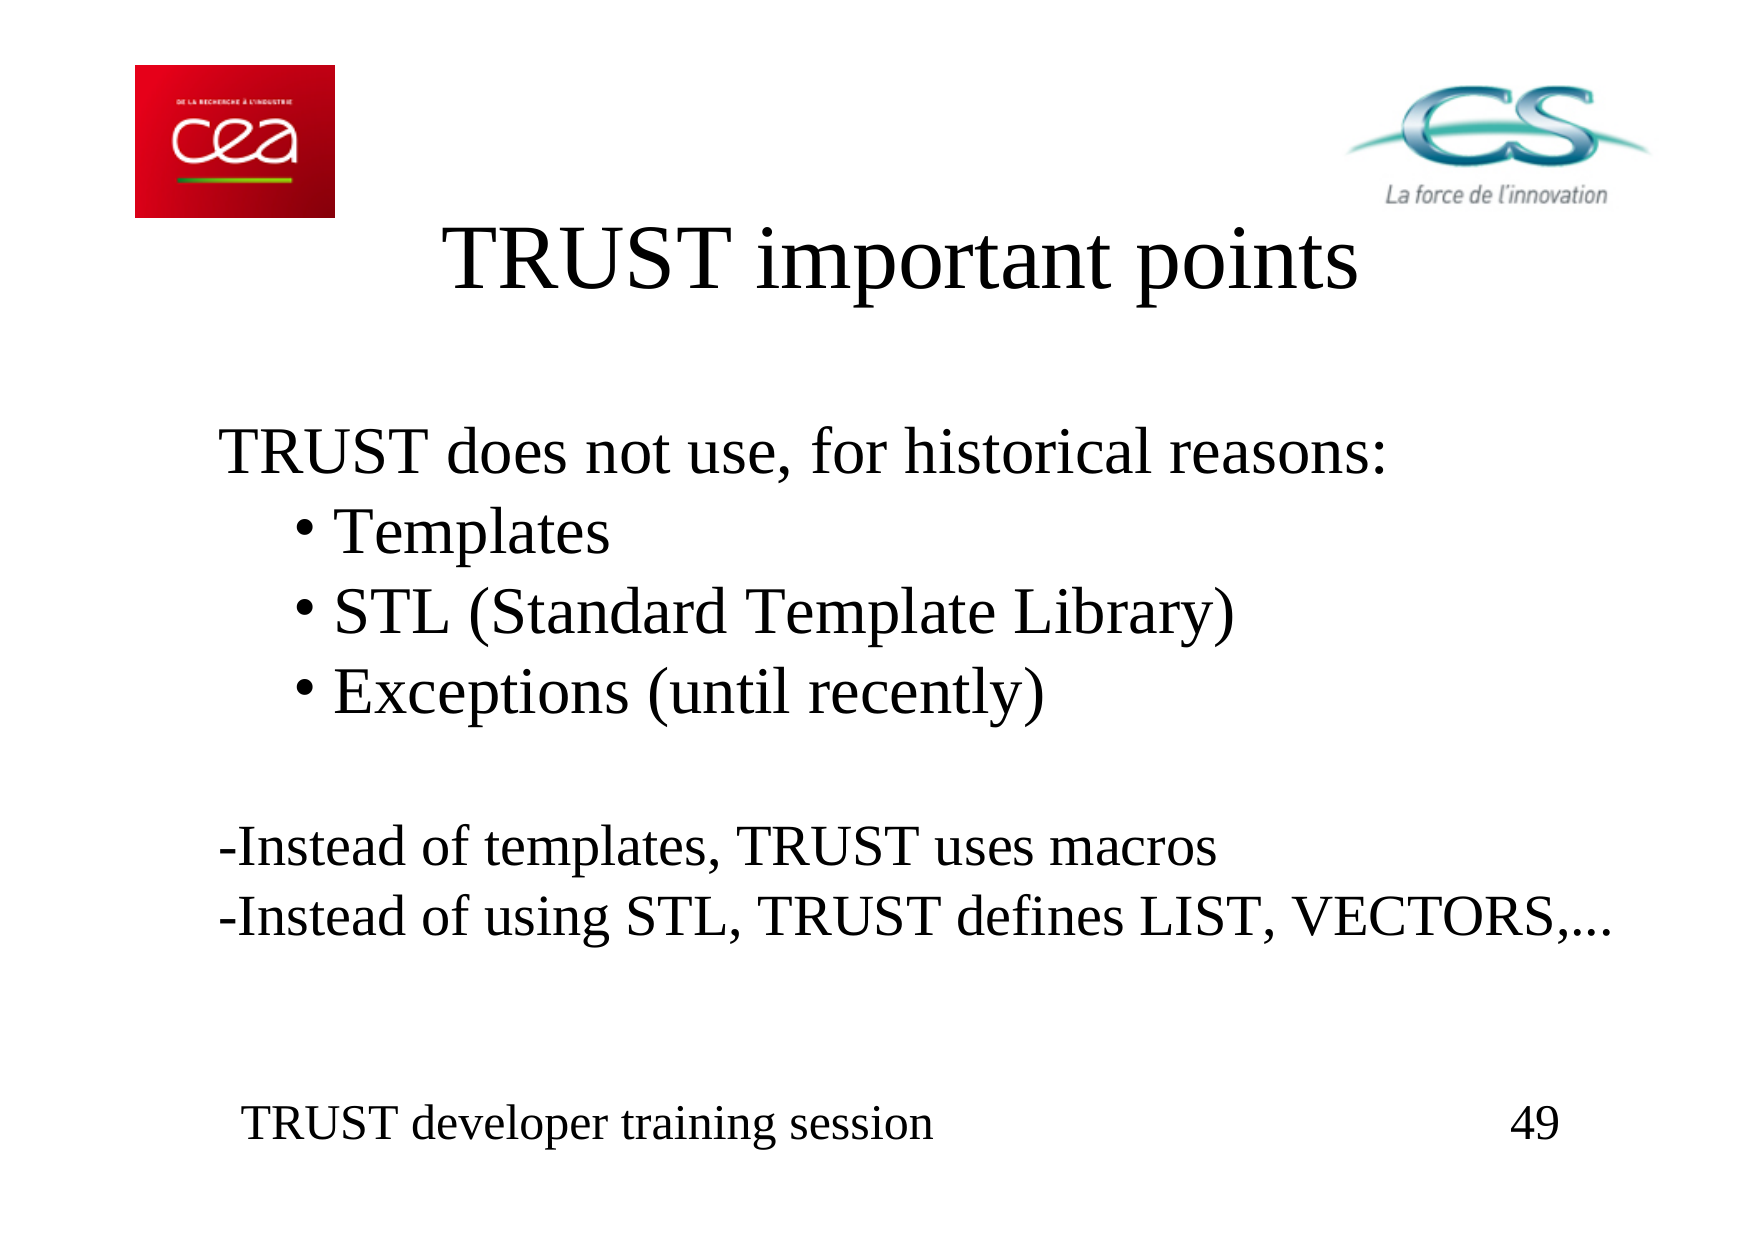

# TRUST important points
TRUST does not use, for historical reasons:
 Templates
 STL (Standard Template Library)
 Exceptions (until recently)
-Instead of templates, TRUST uses macros
-Instead of using STL, TRUST defines LIST, VECTORS,...
TRUST developer training session
49